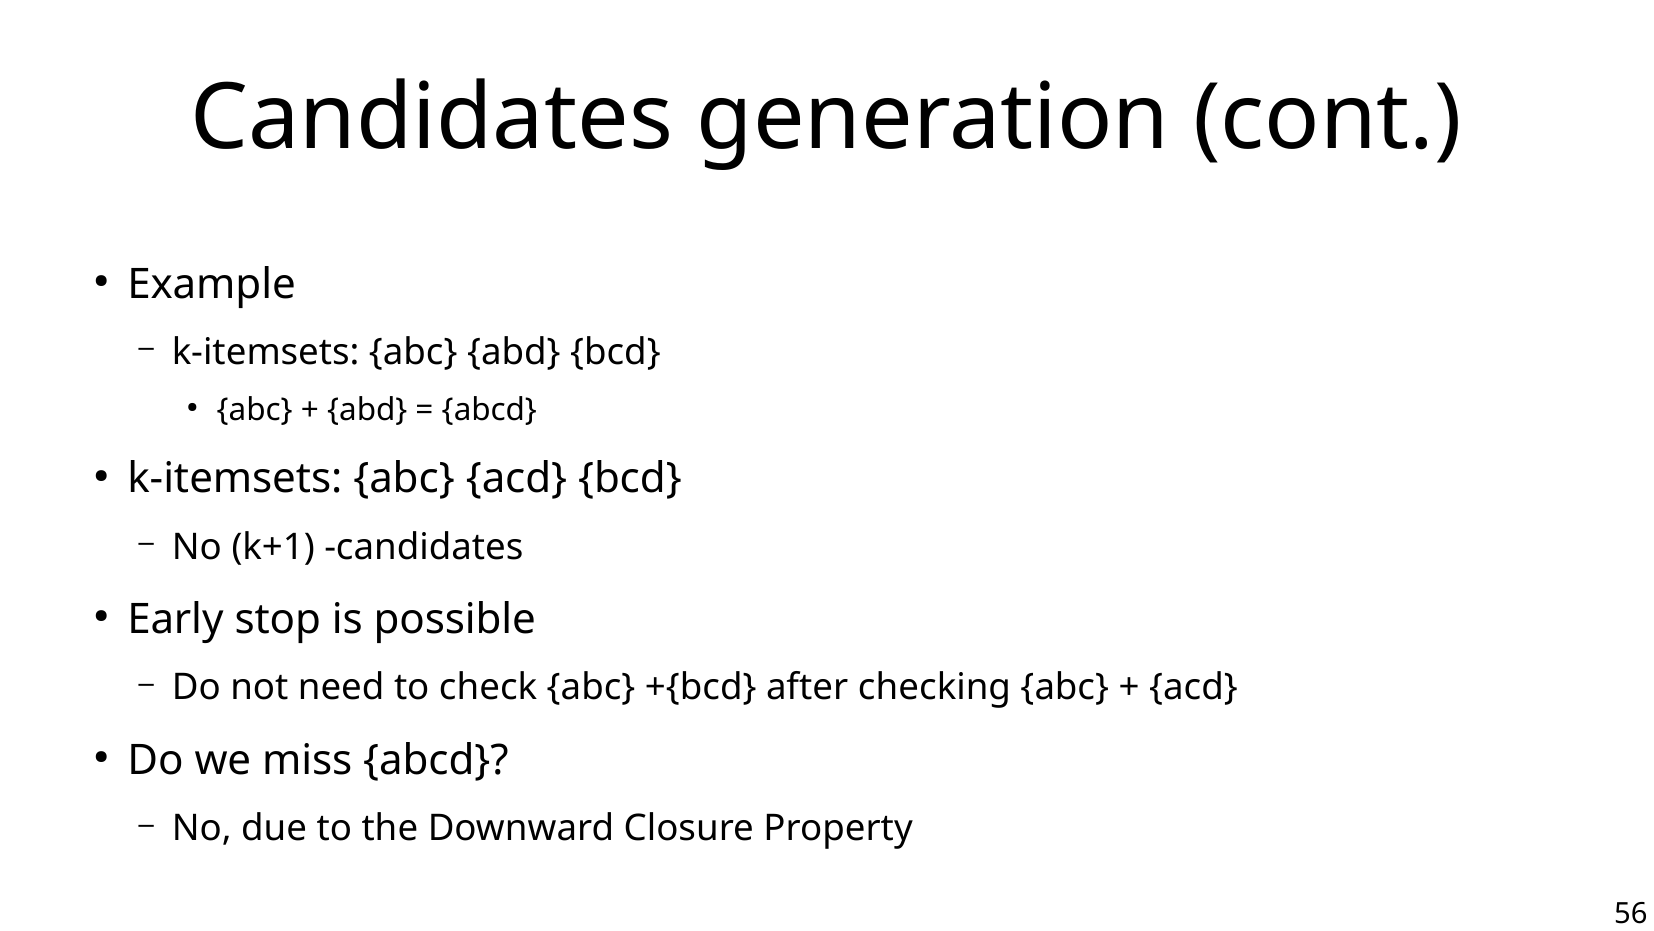

# Candidates generation (cont.)
Example
k-itemsets: {abc} {abd} {bcd}
{abc} + {abd} = {abcd}
k-itemsets: {abc} {acd} {bcd}
No (k+1) -candidates
Early stop is possible
Do not need to check {abc} +{bcd} after checking {abc} + {acd}
Do we miss {abcd}?
No, due to the Downward Closure Property
56